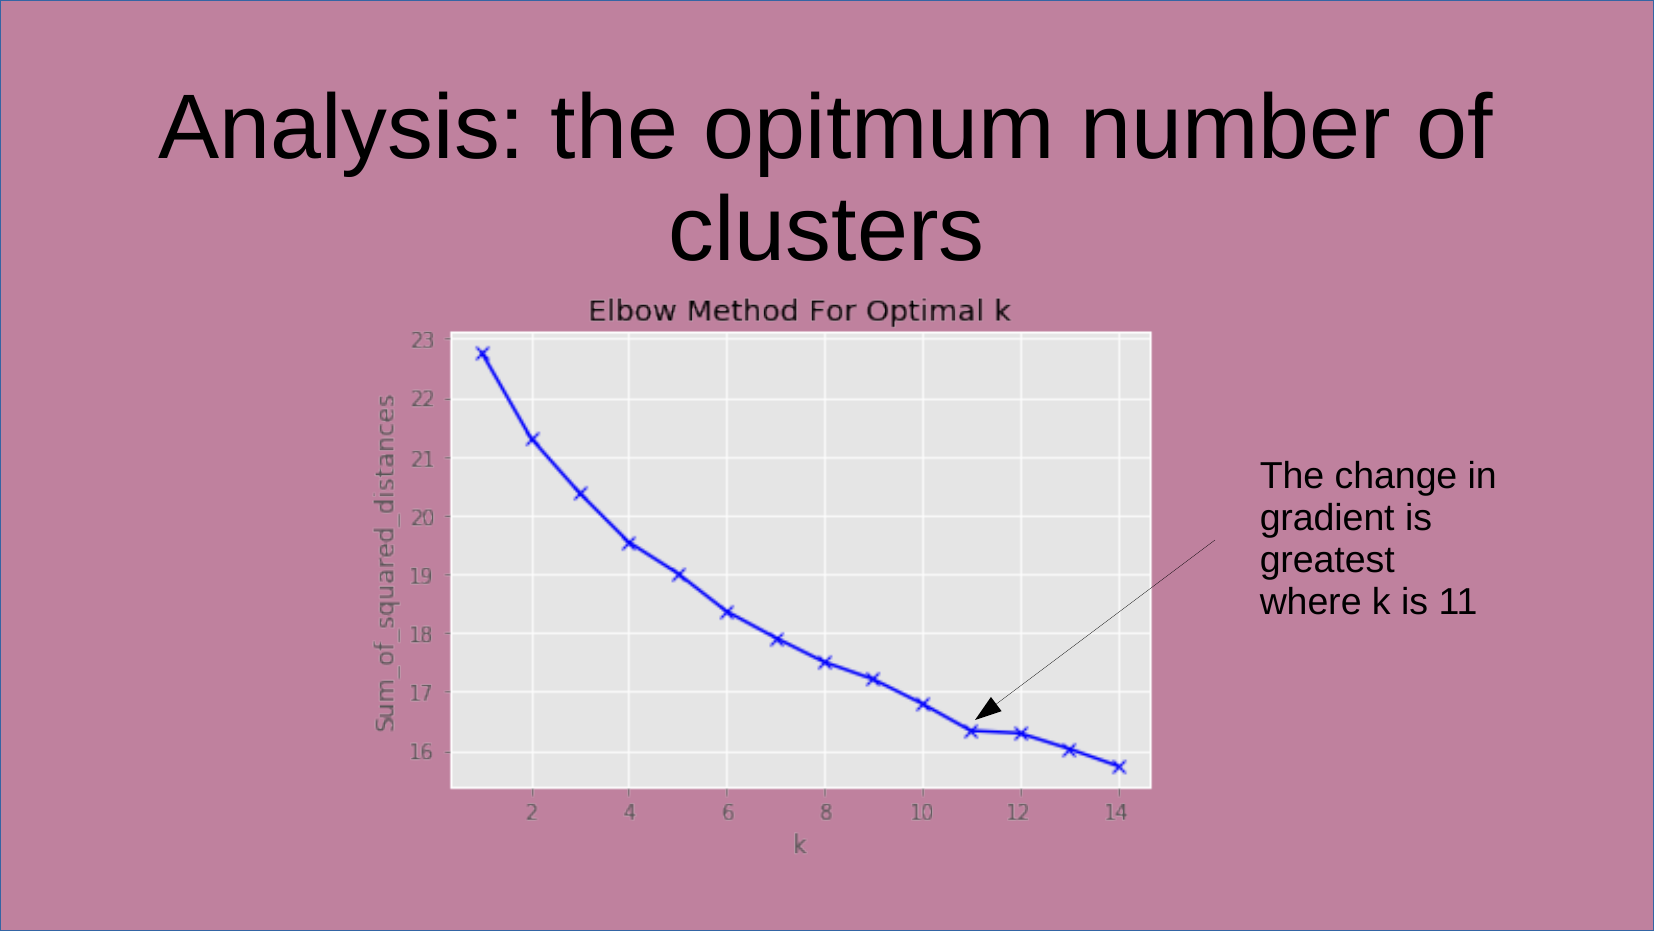

# Analysis: the opitmum number of clusters
The change in gradient is greatest where k is 11